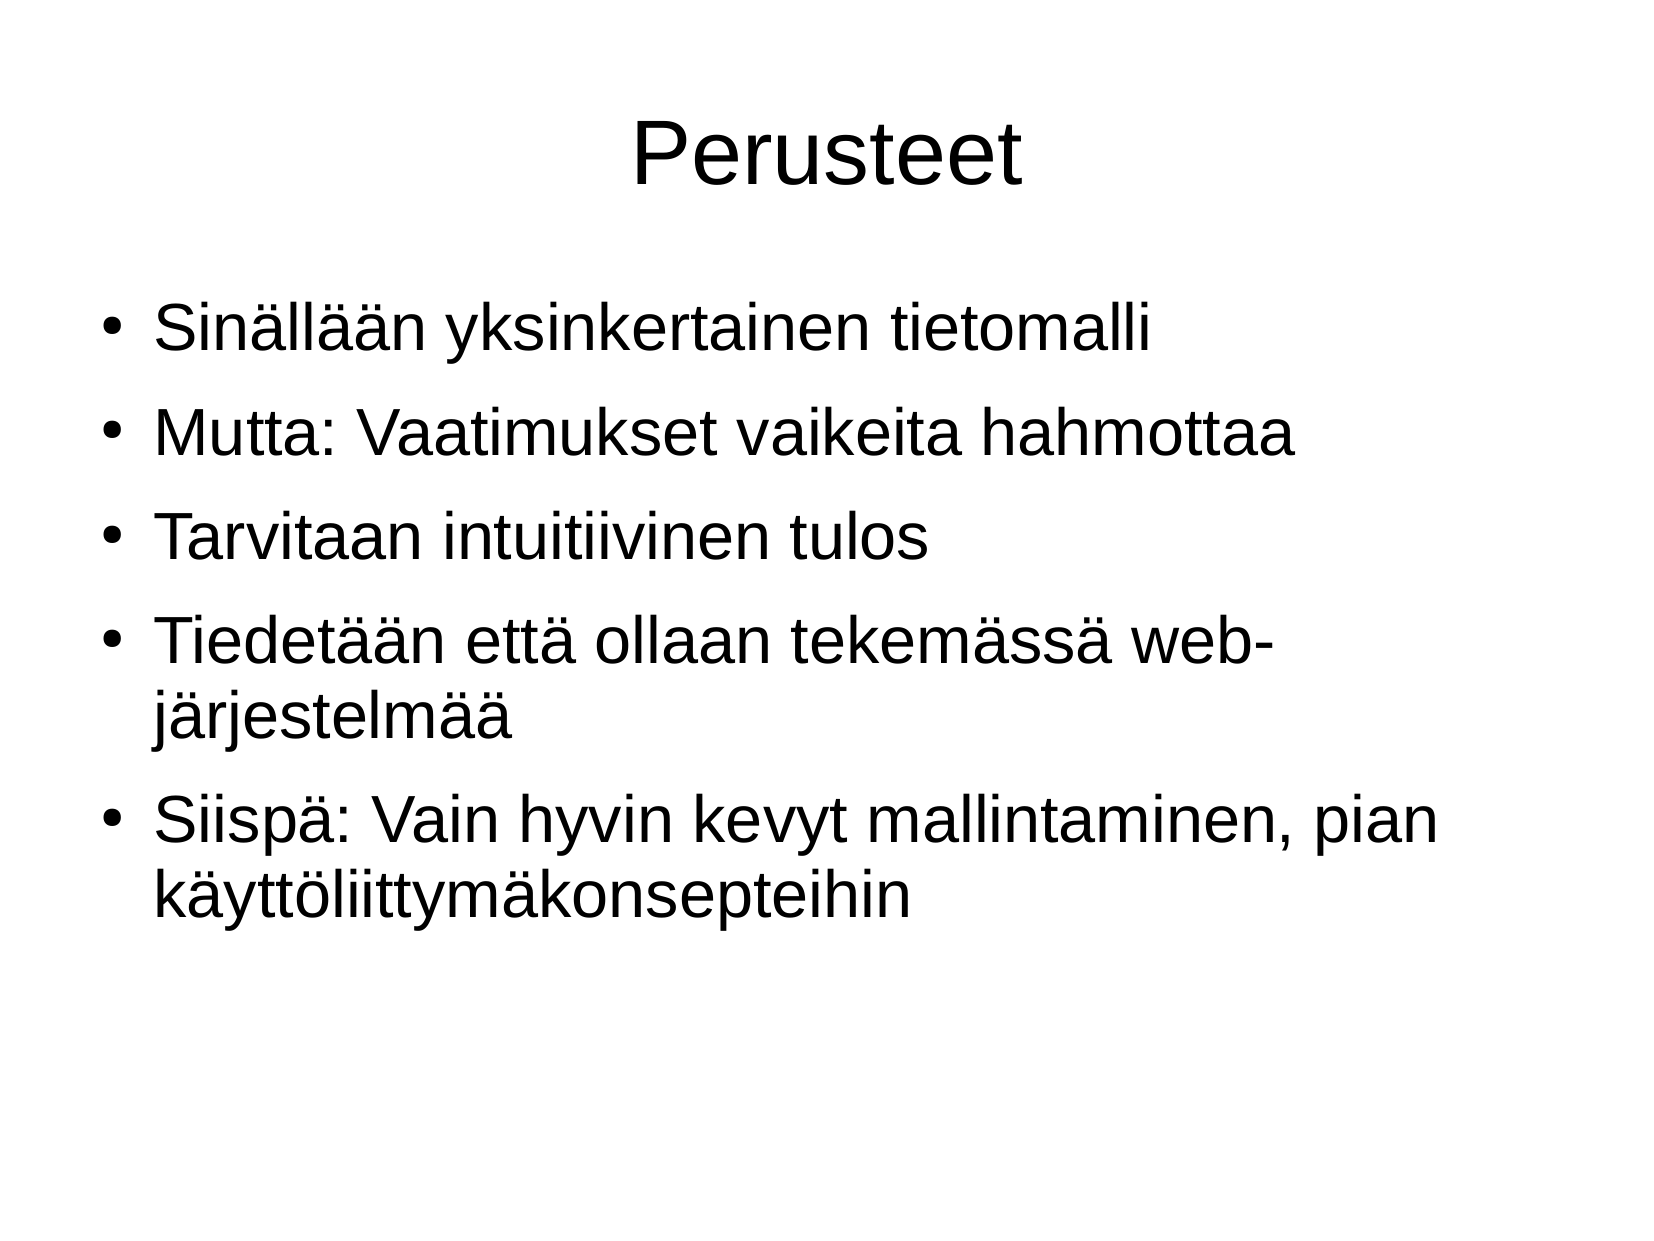

# Perusteet
Sinällään yksinkertainen tietomalli
Mutta: Vaatimukset vaikeita hahmottaa
Tarvitaan intuitiivinen tulos
Tiedetään että ollaan tekemässä web-järjestelmää
Siispä: Vain hyvin kevyt mallintaminen, pian käyttöliittymäkonsepteihin